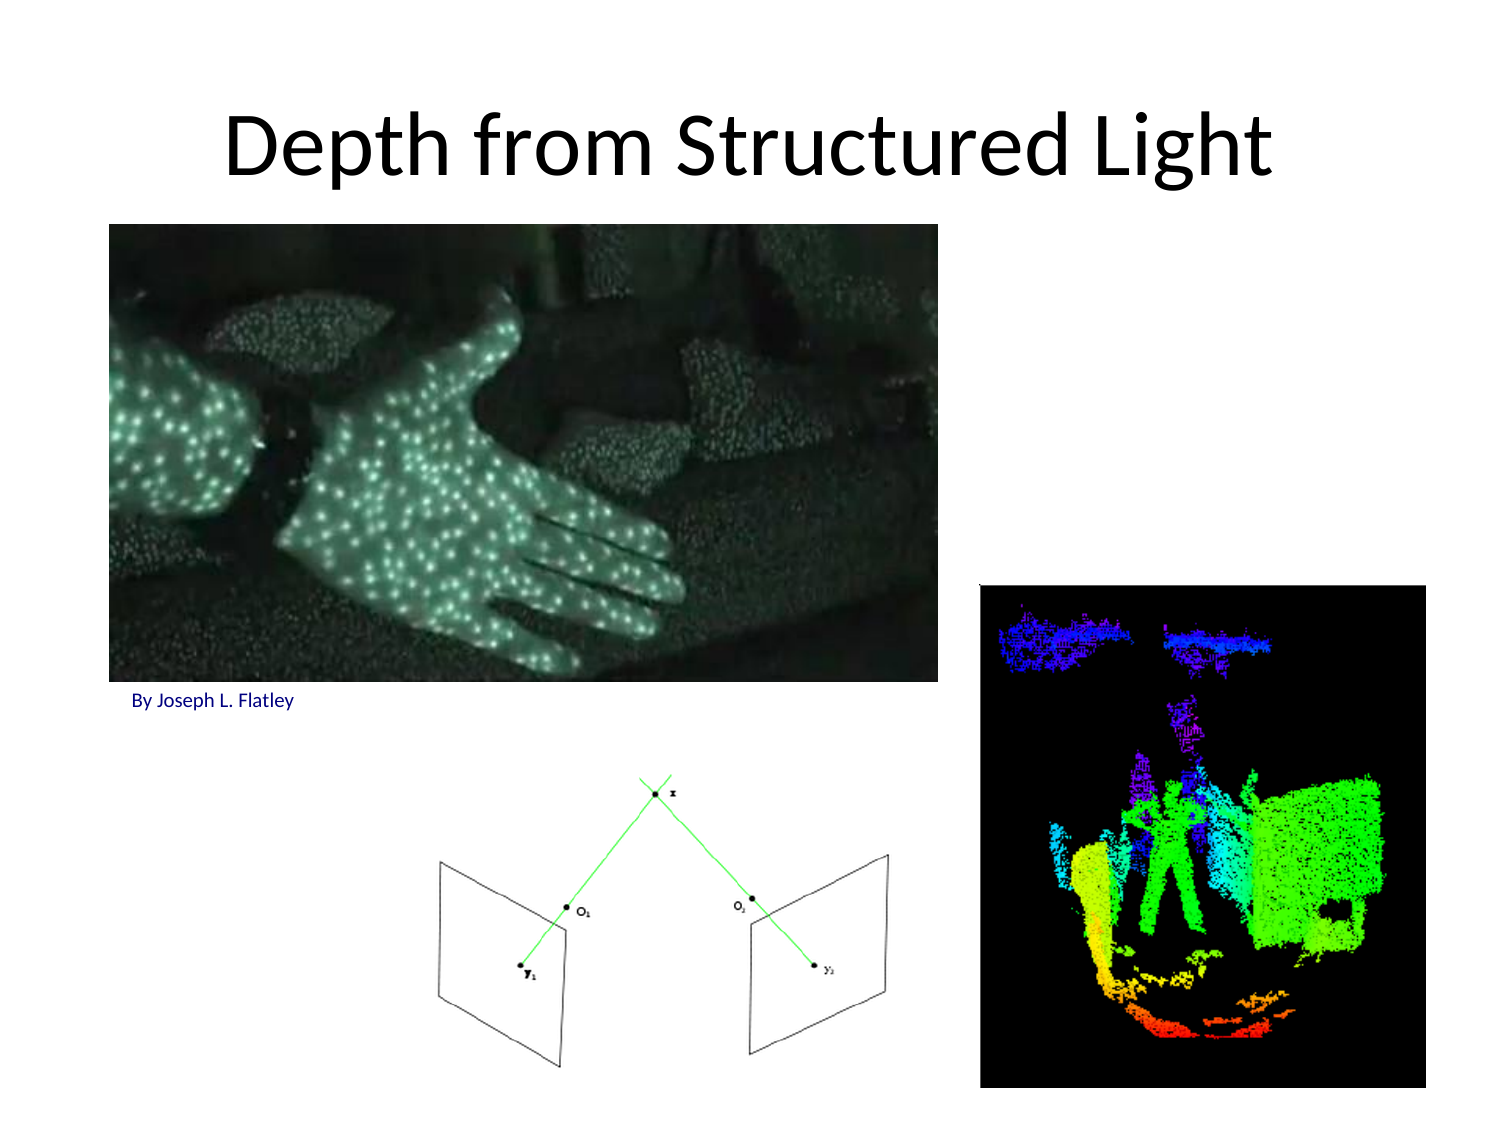

# Depth from Structured Light
By Joseph L. Flatley